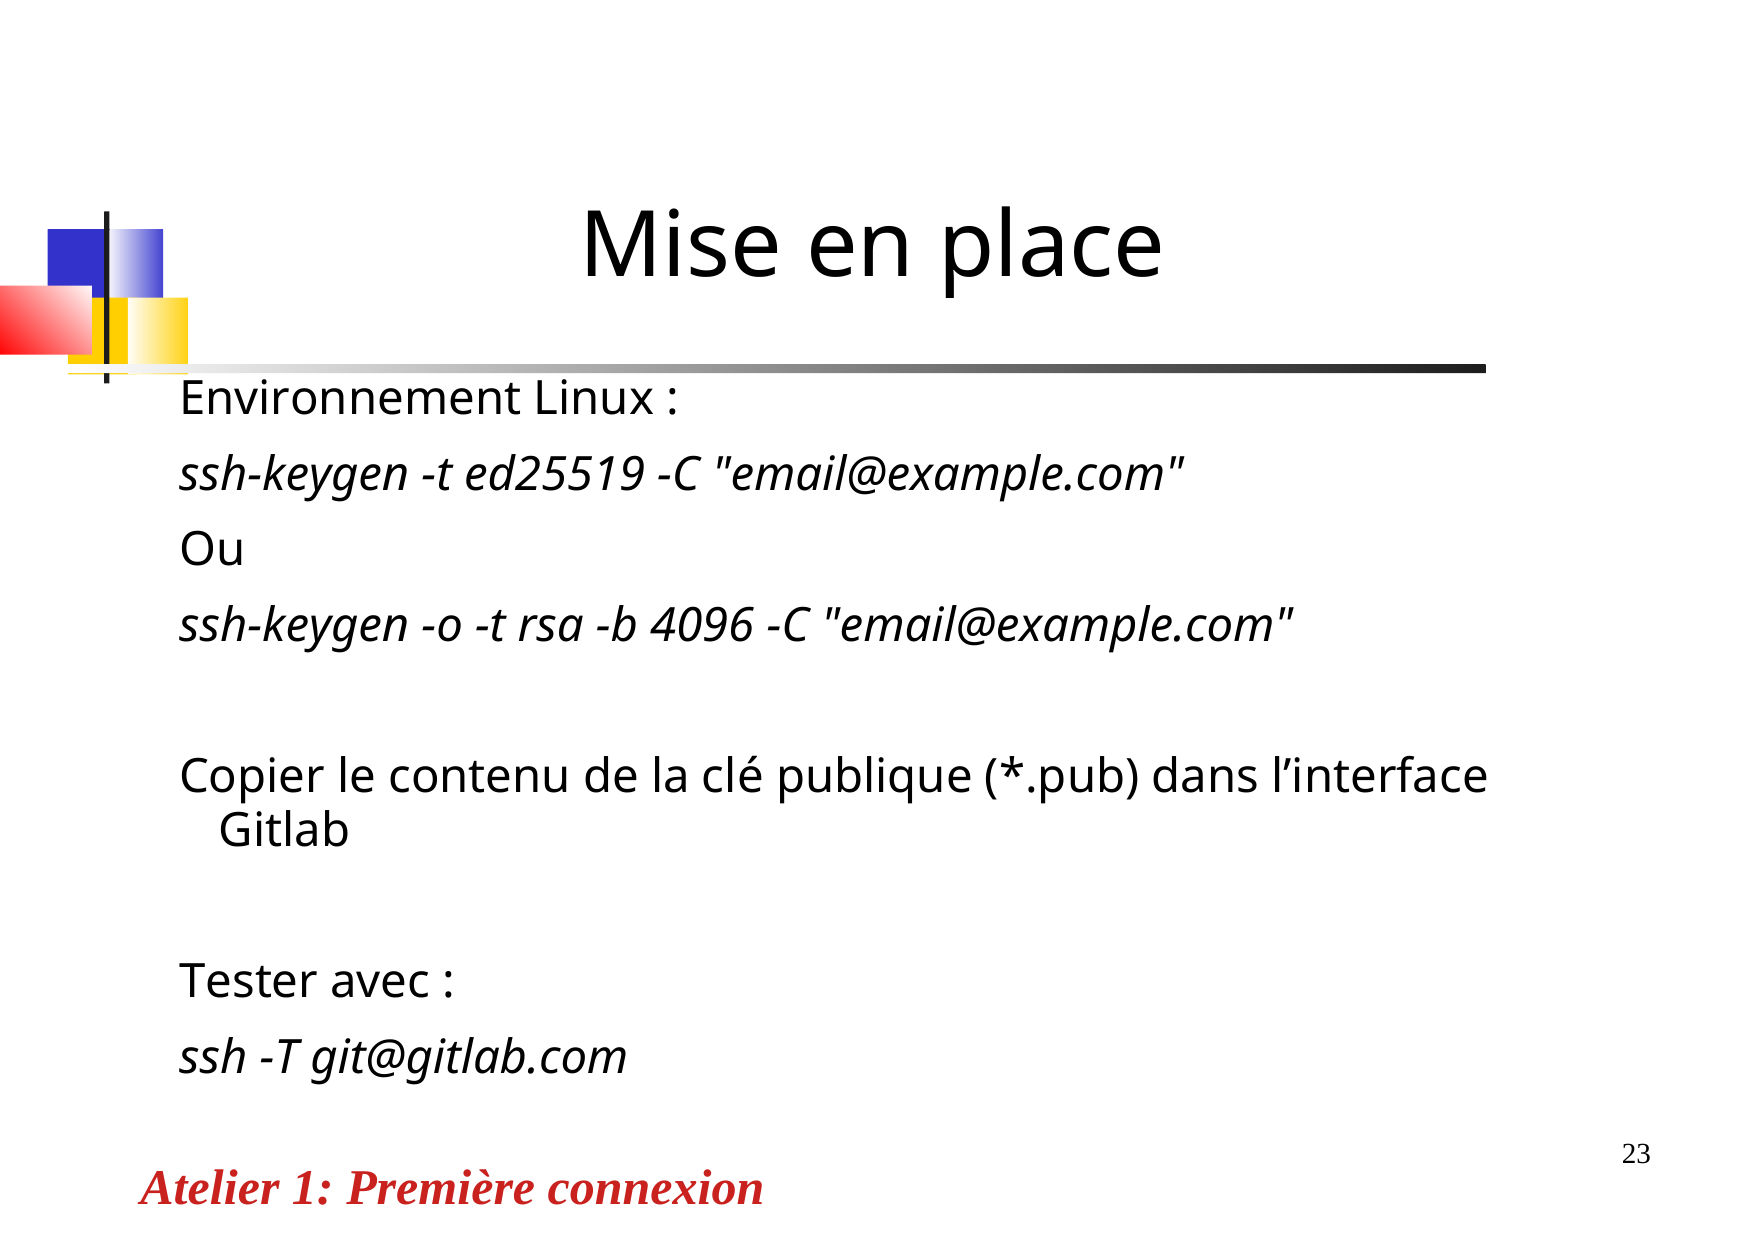

# Mise en place
Environnement Linux :
ssh-keygen -t ed25519 -C "email@example.com"
Ou
ssh-keygen -o -t rsa -b 4096 -C "email@example.com"
Copier le contenu de la clé publique (*.pub) dans l’interface Gitlab
Tester avec :
ssh -T git@gitlab.com
Atelier 1: Première connexion